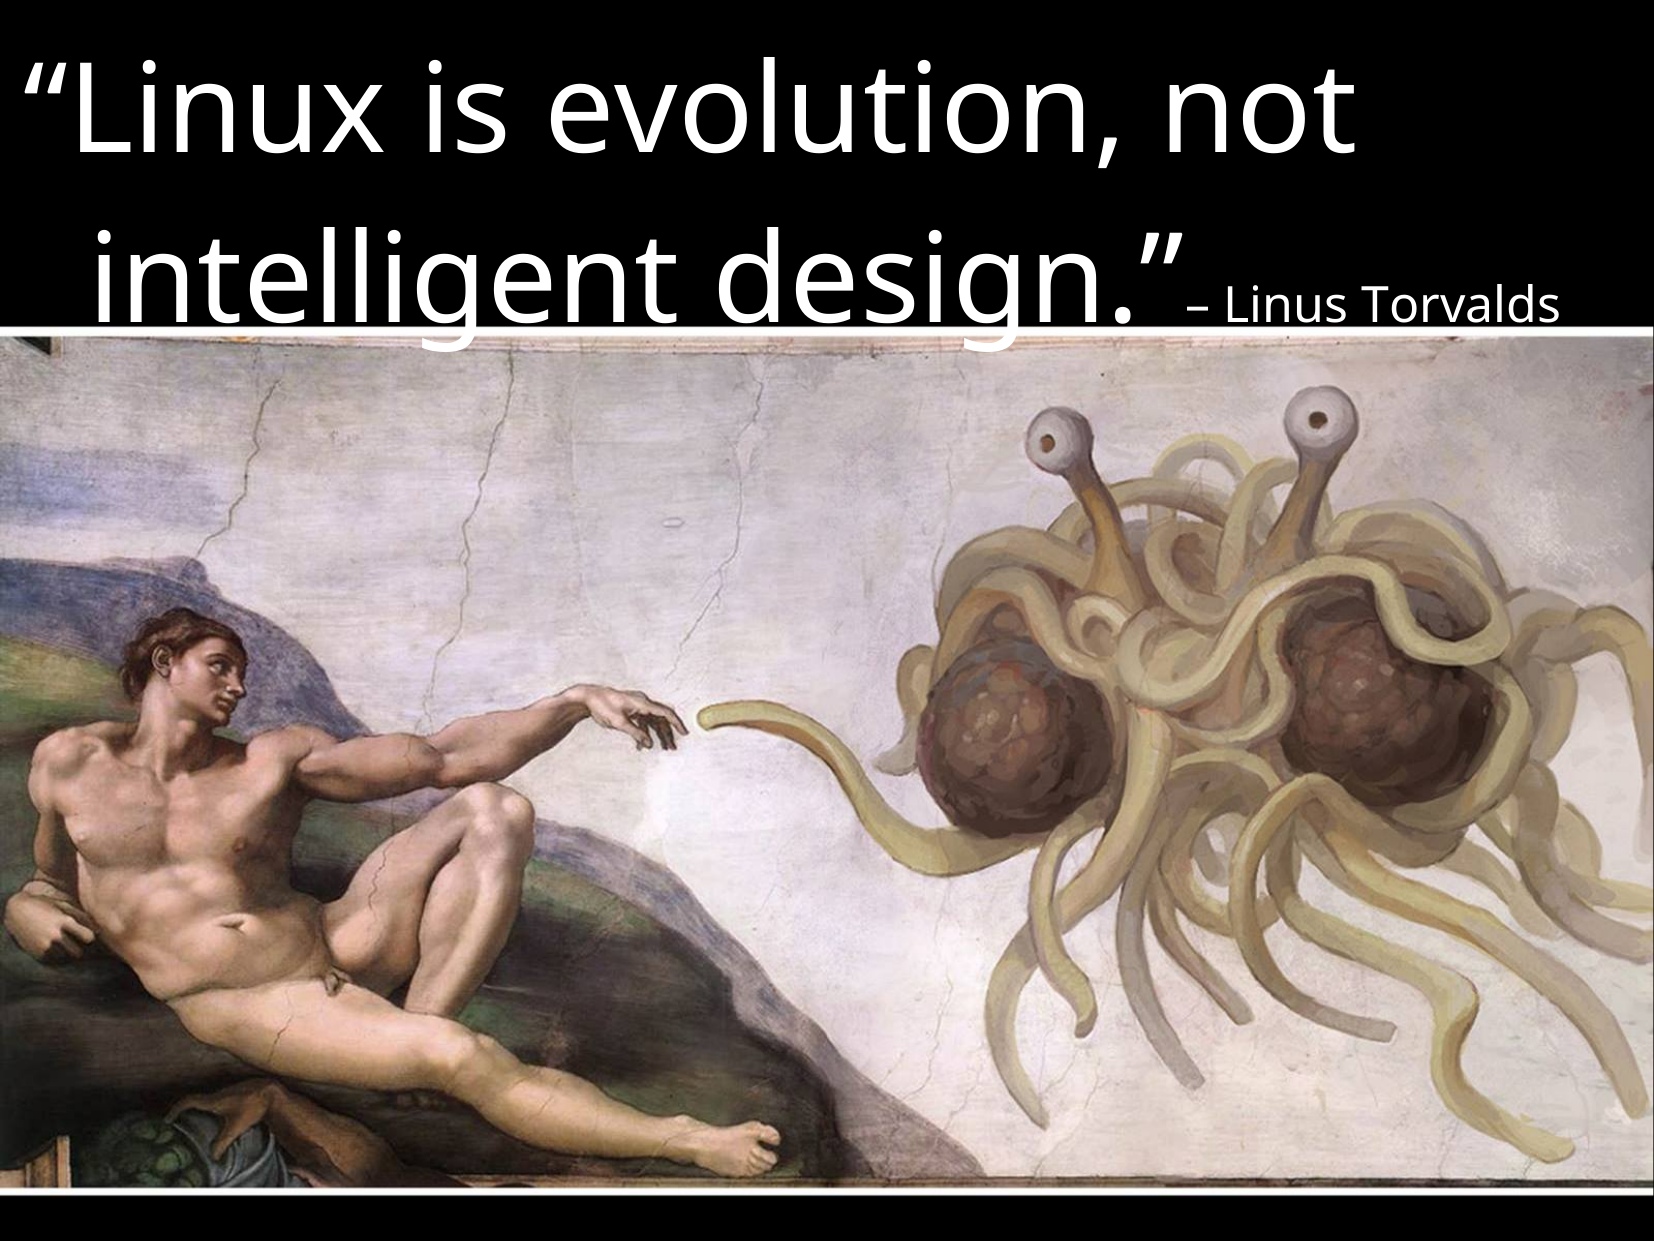

“Linux is evolution, not
 intelligent design.”– Linus Torvalds